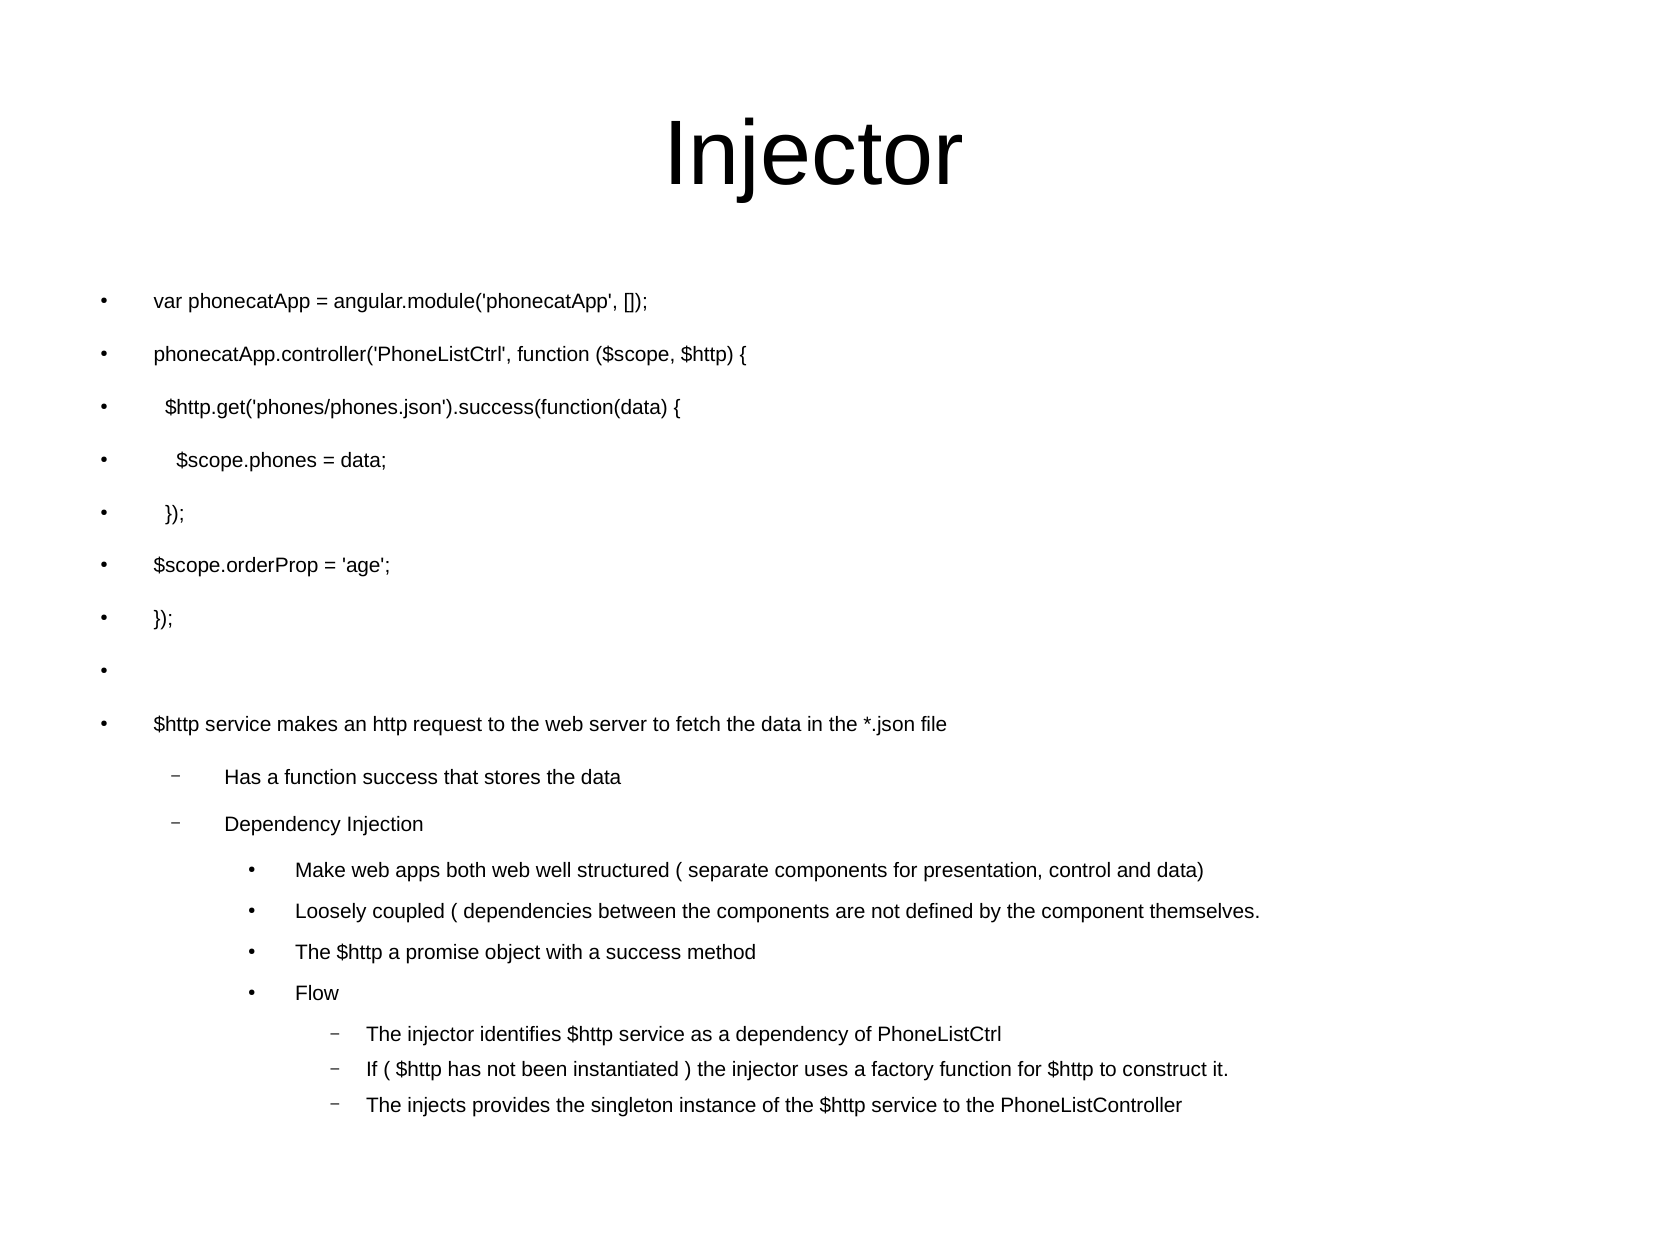

# Injector
var phonecatApp = angular.module('phonecatApp', []);
phonecatApp.controller('PhoneListCtrl', function ($scope, $http) {
 $http.get('phones/phones.json').success(function(data) {
 $scope.phones = data;
 });
$scope.orderProp = 'age';
});
$http service makes an http request to the web server to fetch the data in the *.json file
Has a function success that stores the data
Dependency Injection
Make web apps both web well structured ( separate components for presentation, control and data)
Loosely coupled ( dependencies between the components are not defined by the component themselves.
The $http a promise object with a success method
Flow
The injector identifies $http service as a dependency of PhoneListCtrl
If ( $http has not been instantiated ) the injector uses a factory function for $http to construct it.
The injects provides the singleton instance of the $http service to the PhoneListController